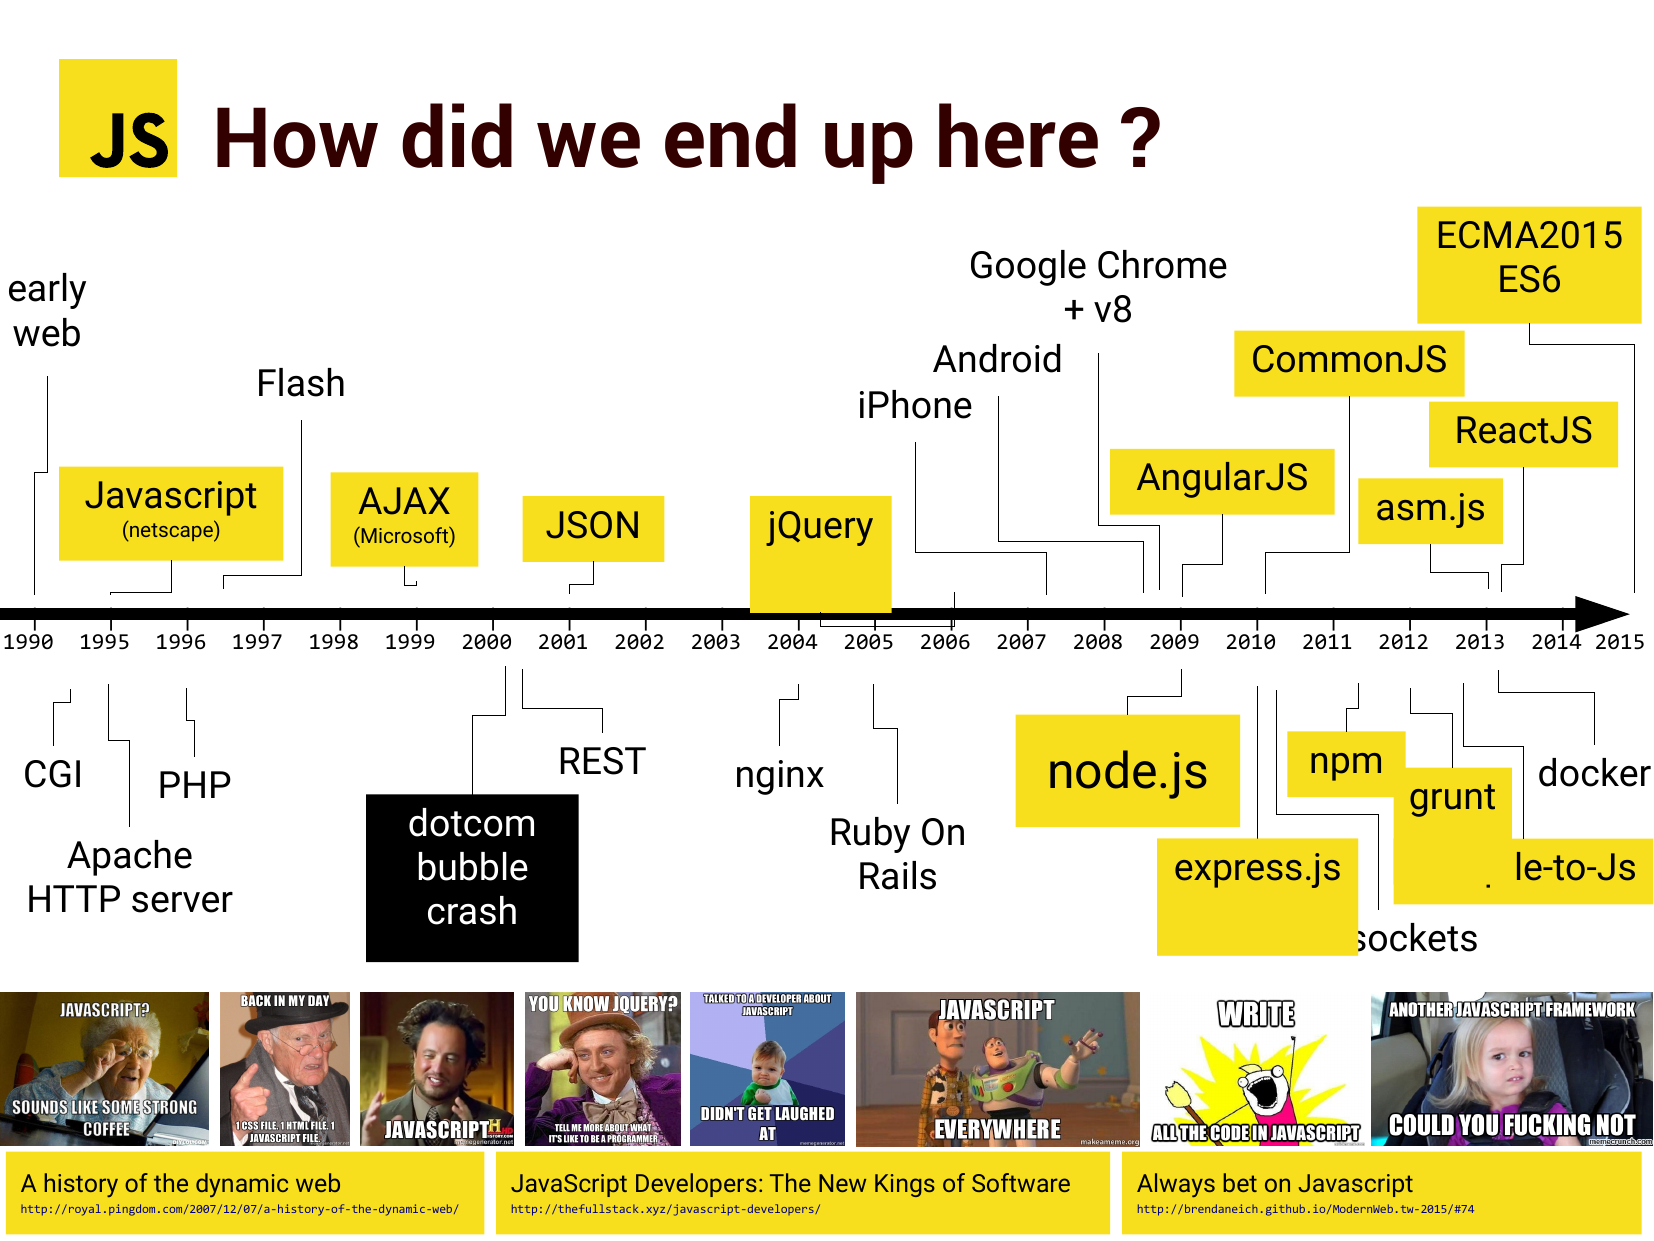

# How did we end up here ?
ECMA2015
ES6
Google Chrome
+ v8
early web
Android
CommonJS
Flash
iPhone
ReactJS
AngularJS
Javascript
(netscape)
AJAX
(Microsoft)
asm.js
JSON
jQuery
 | | | | | | | | | | | | | | | | | | | | |
1990 1995 1996 1997 1998 1999 2000 2001 2002 2003 2004 2005 2006 2007 2008 2009 2010 2011 2012 2013 2014 2015
node.js
npm
REST
docker
CGI
nginx
PHP
grunt
dotcom bubble crash
Ruby On Rails
Apache HTTP server
express.js
compile-to-Js
express.js
websockets
A history of the dynamic web
http://royal.pingdom.com/2007/12/07/a-history-of-the-dynamic-web/
JavaScript Developers: The New Kings of Software
http://thefullstack.xyz/javascript-developers/
Always bet on Javascript
http://brendaneich.github.io/ModernWeb.tw-2015/#74